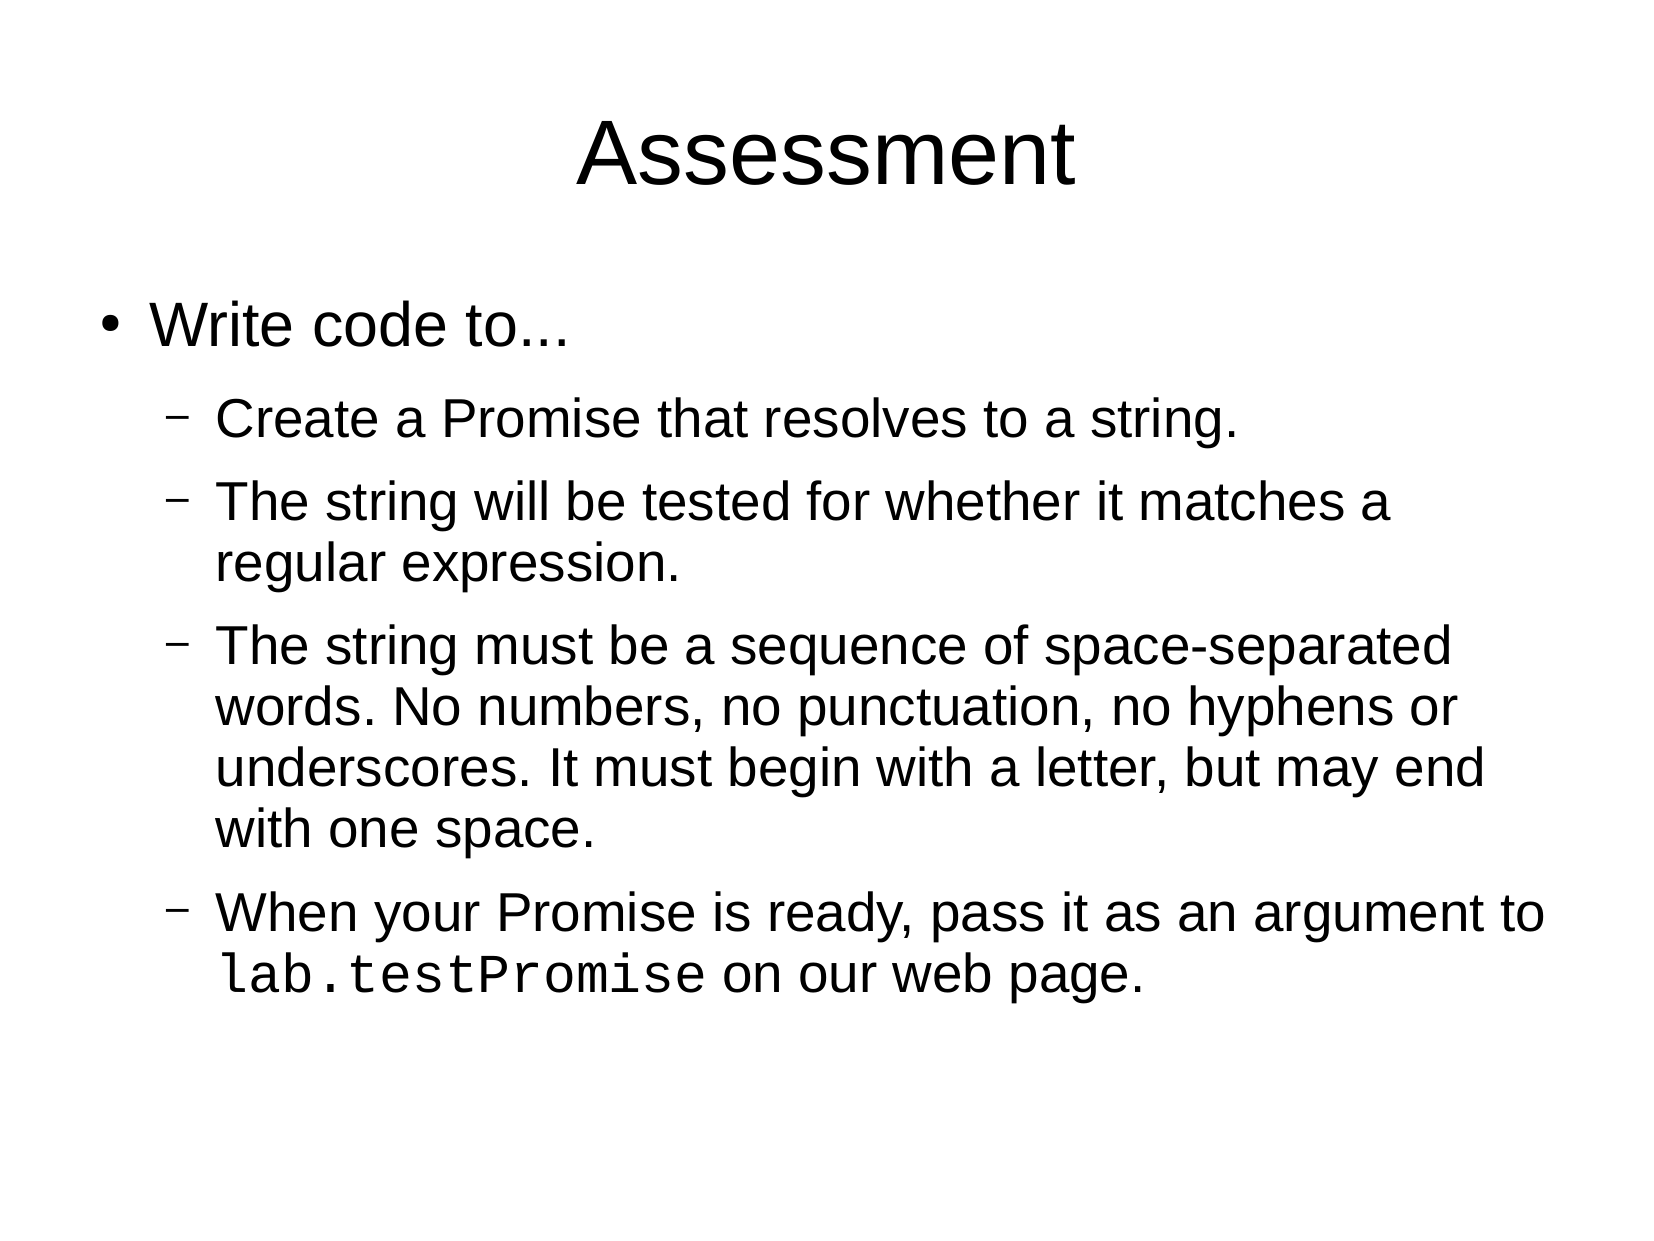

# Assessment
Write code to...
Create a Promise that resolves to a string.
The string will be tested for whether it matches a regular expression.
The string must be a sequence of space-separated words. No numbers, no punctuation, no hyphens or underscores. It must begin with a letter, but may end with one space.
When your Promise is ready, pass it as an argument to lab.testPromise on our web page.